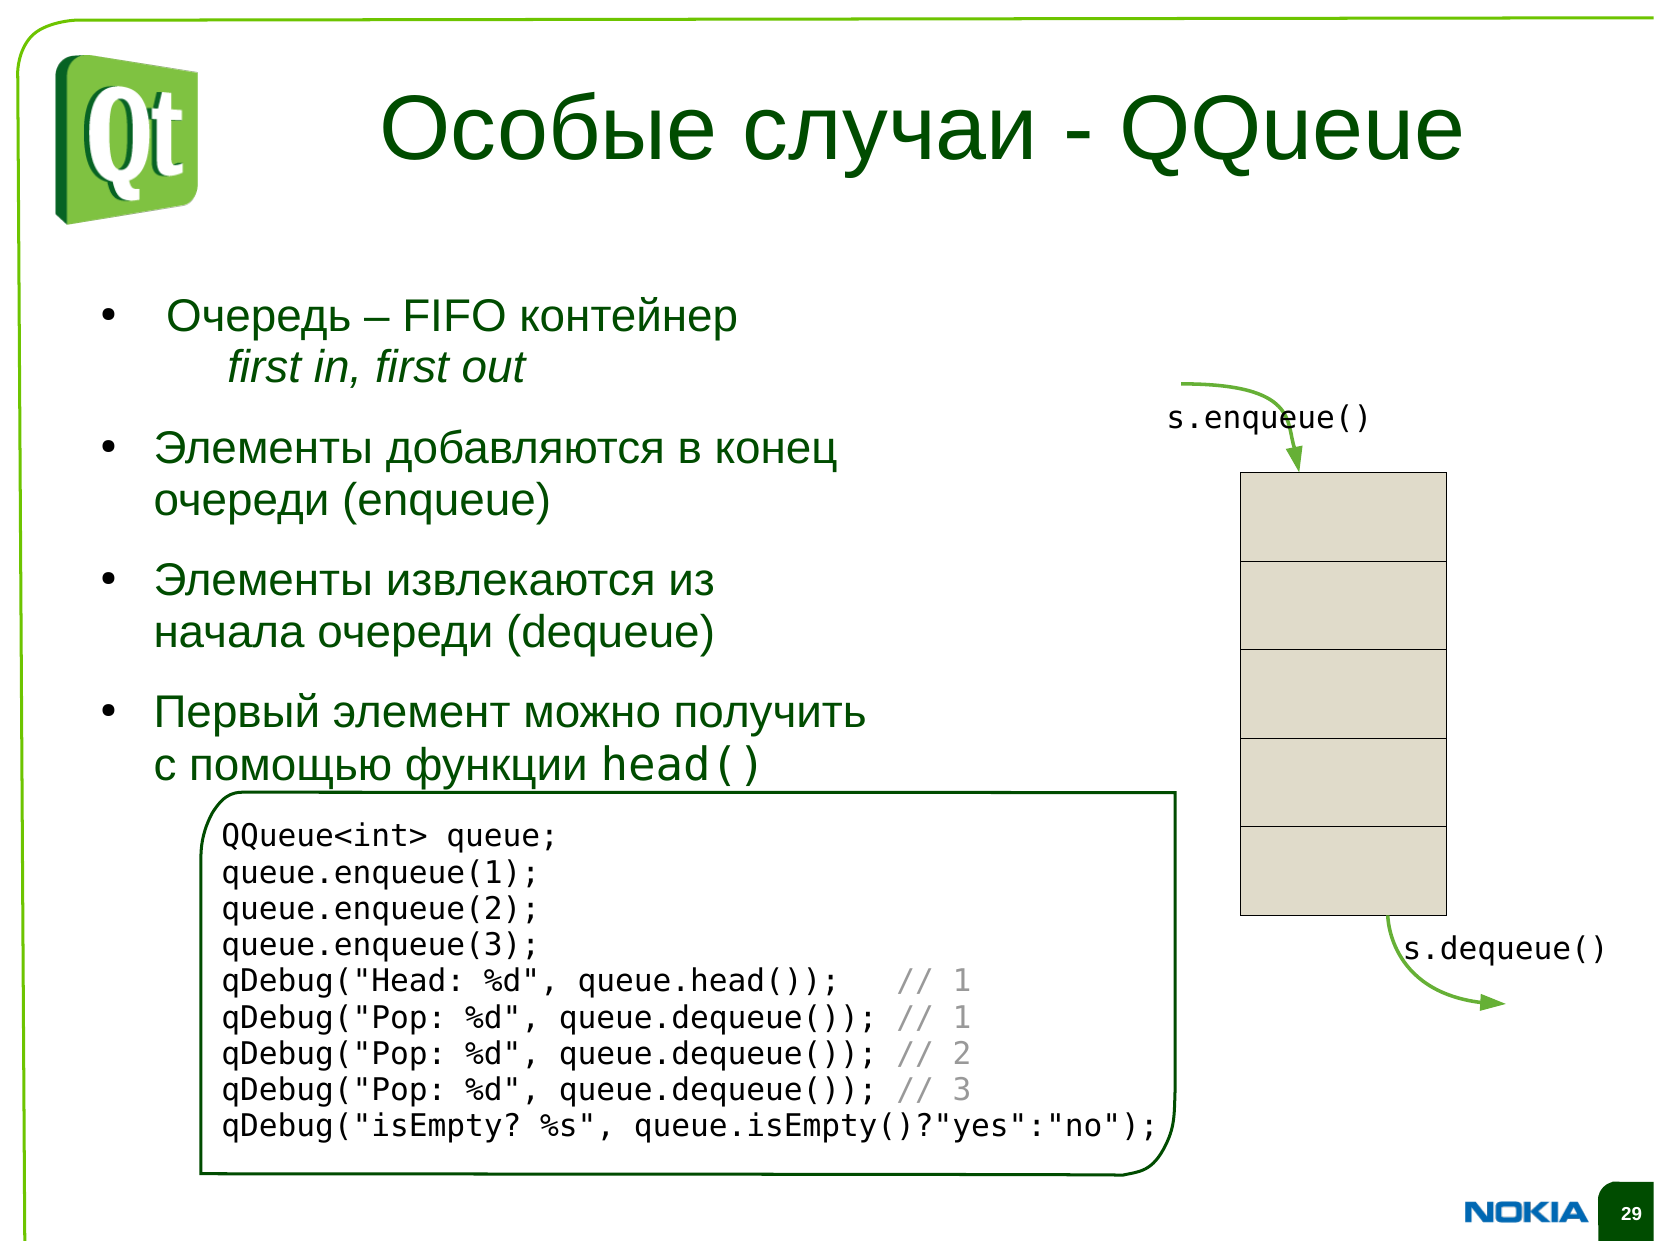

# Особые случаи - QQueue
 Очередь – FIFO контейнер
	first in, first out
Элементы добавляются в конец
очереди (enqueue)
Элементы извлекаются из
начала очереди (dequeue)
Первый элемент можно получить
с помощью функции head()
s.enqueue()
QQueue<int> queue;
queue.enqueue(1);
queue.enqueue(2);
queue.enqueue(3);
qDebug("Head: %d", queue.head()); // 1
qDebug("Pop: %d", queue.dequeue()); // 1
qDebug("Pop: %d", queue.dequeue()); // 2
qDebug("Pop: %d", queue.dequeue()); // 3
qDebug("isEmpty? %s", queue.isEmpty()?"yes":"no");
s.dequeue()